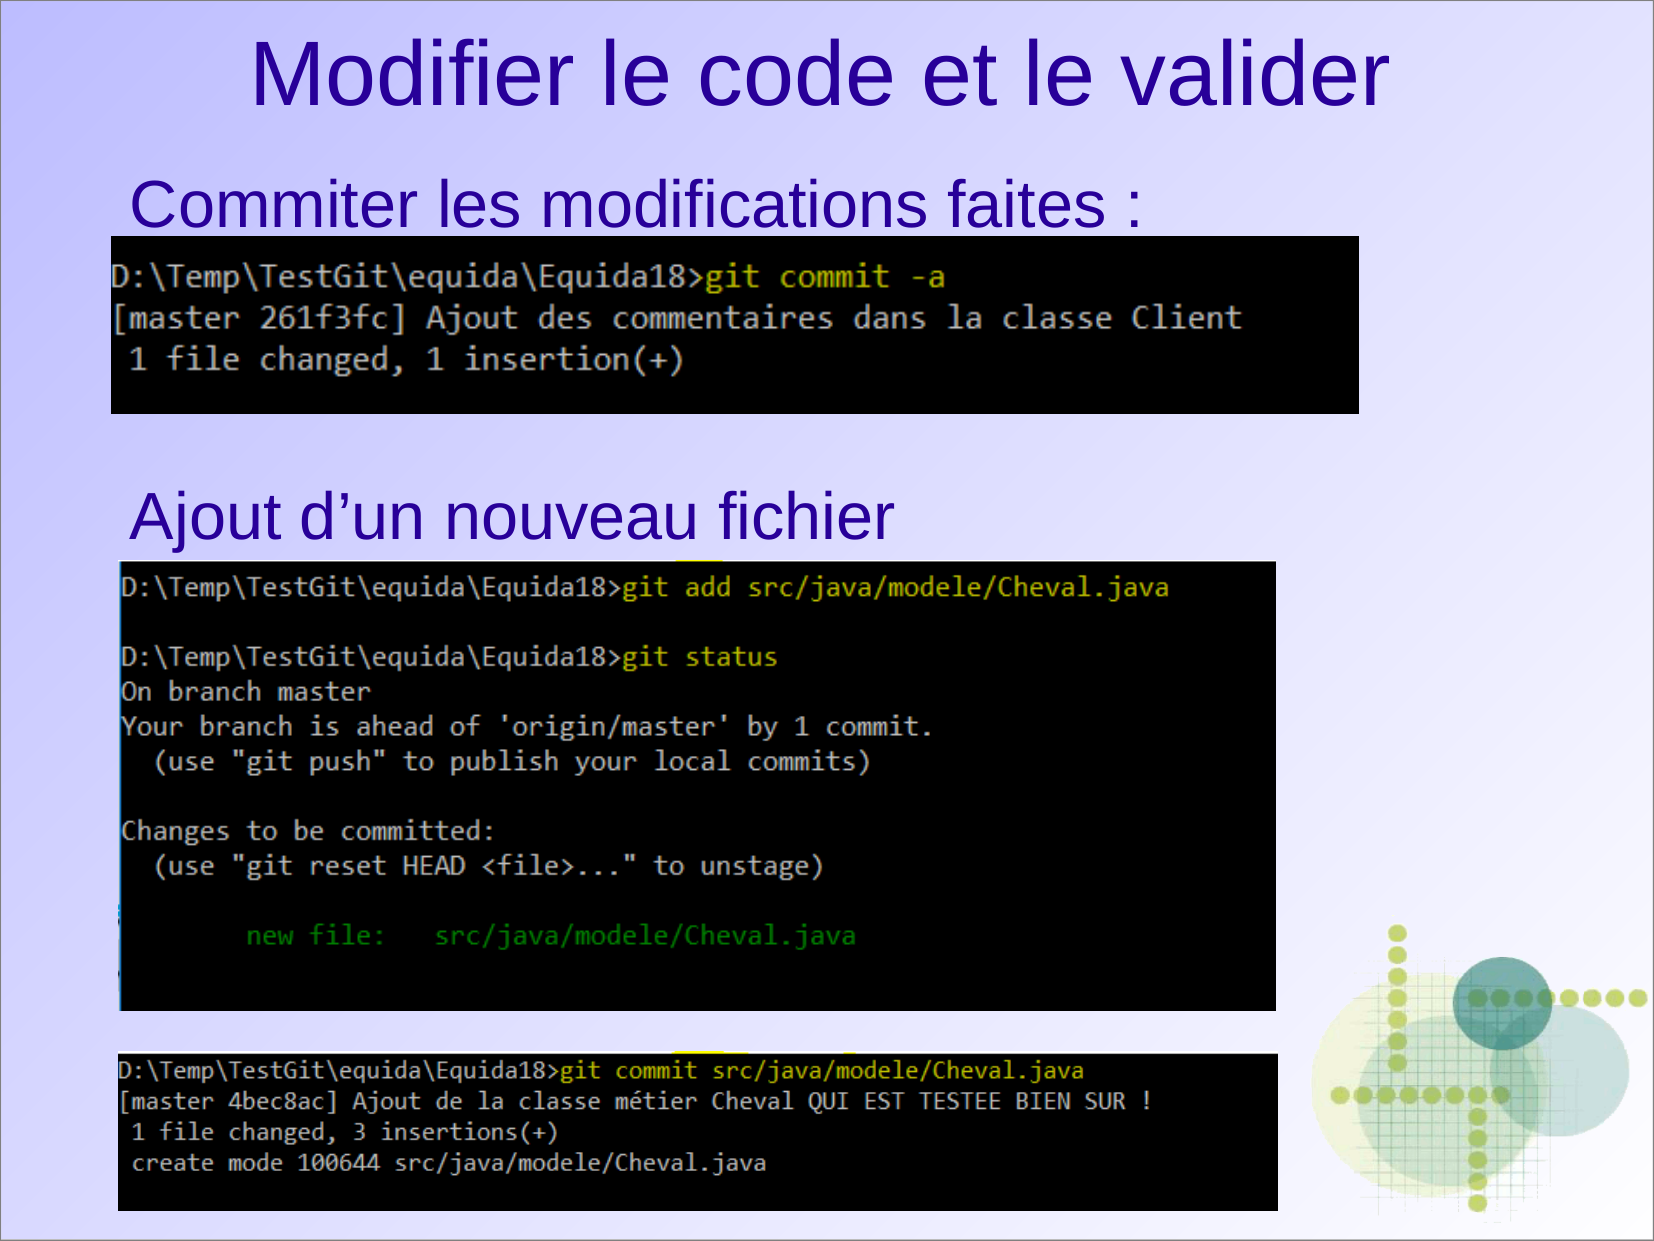

# Modifier le code et le valider
Commiter les modifications faites :
Ajout d’un nouveau fichier